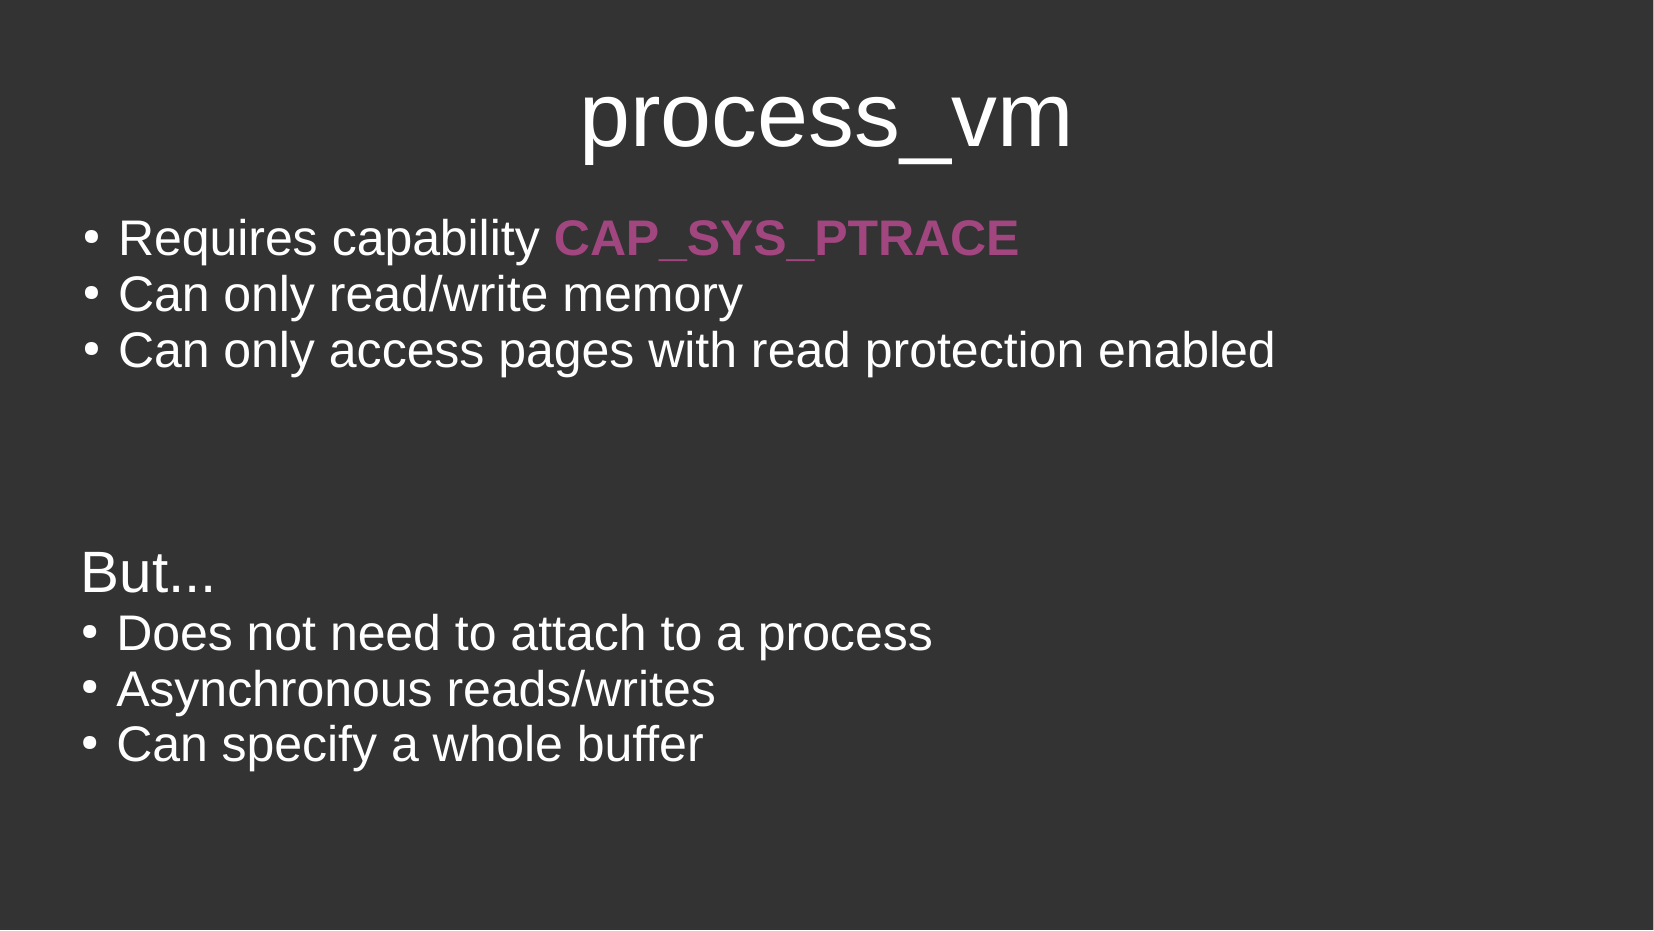

# process_vm
Requires capability CAP_SYS_PTRACE
Can only read/write memory
Can only access pages with read protection enabled
But...
Does not need to attach to a process
Asynchronous reads/writes
Can specify a whole buffer